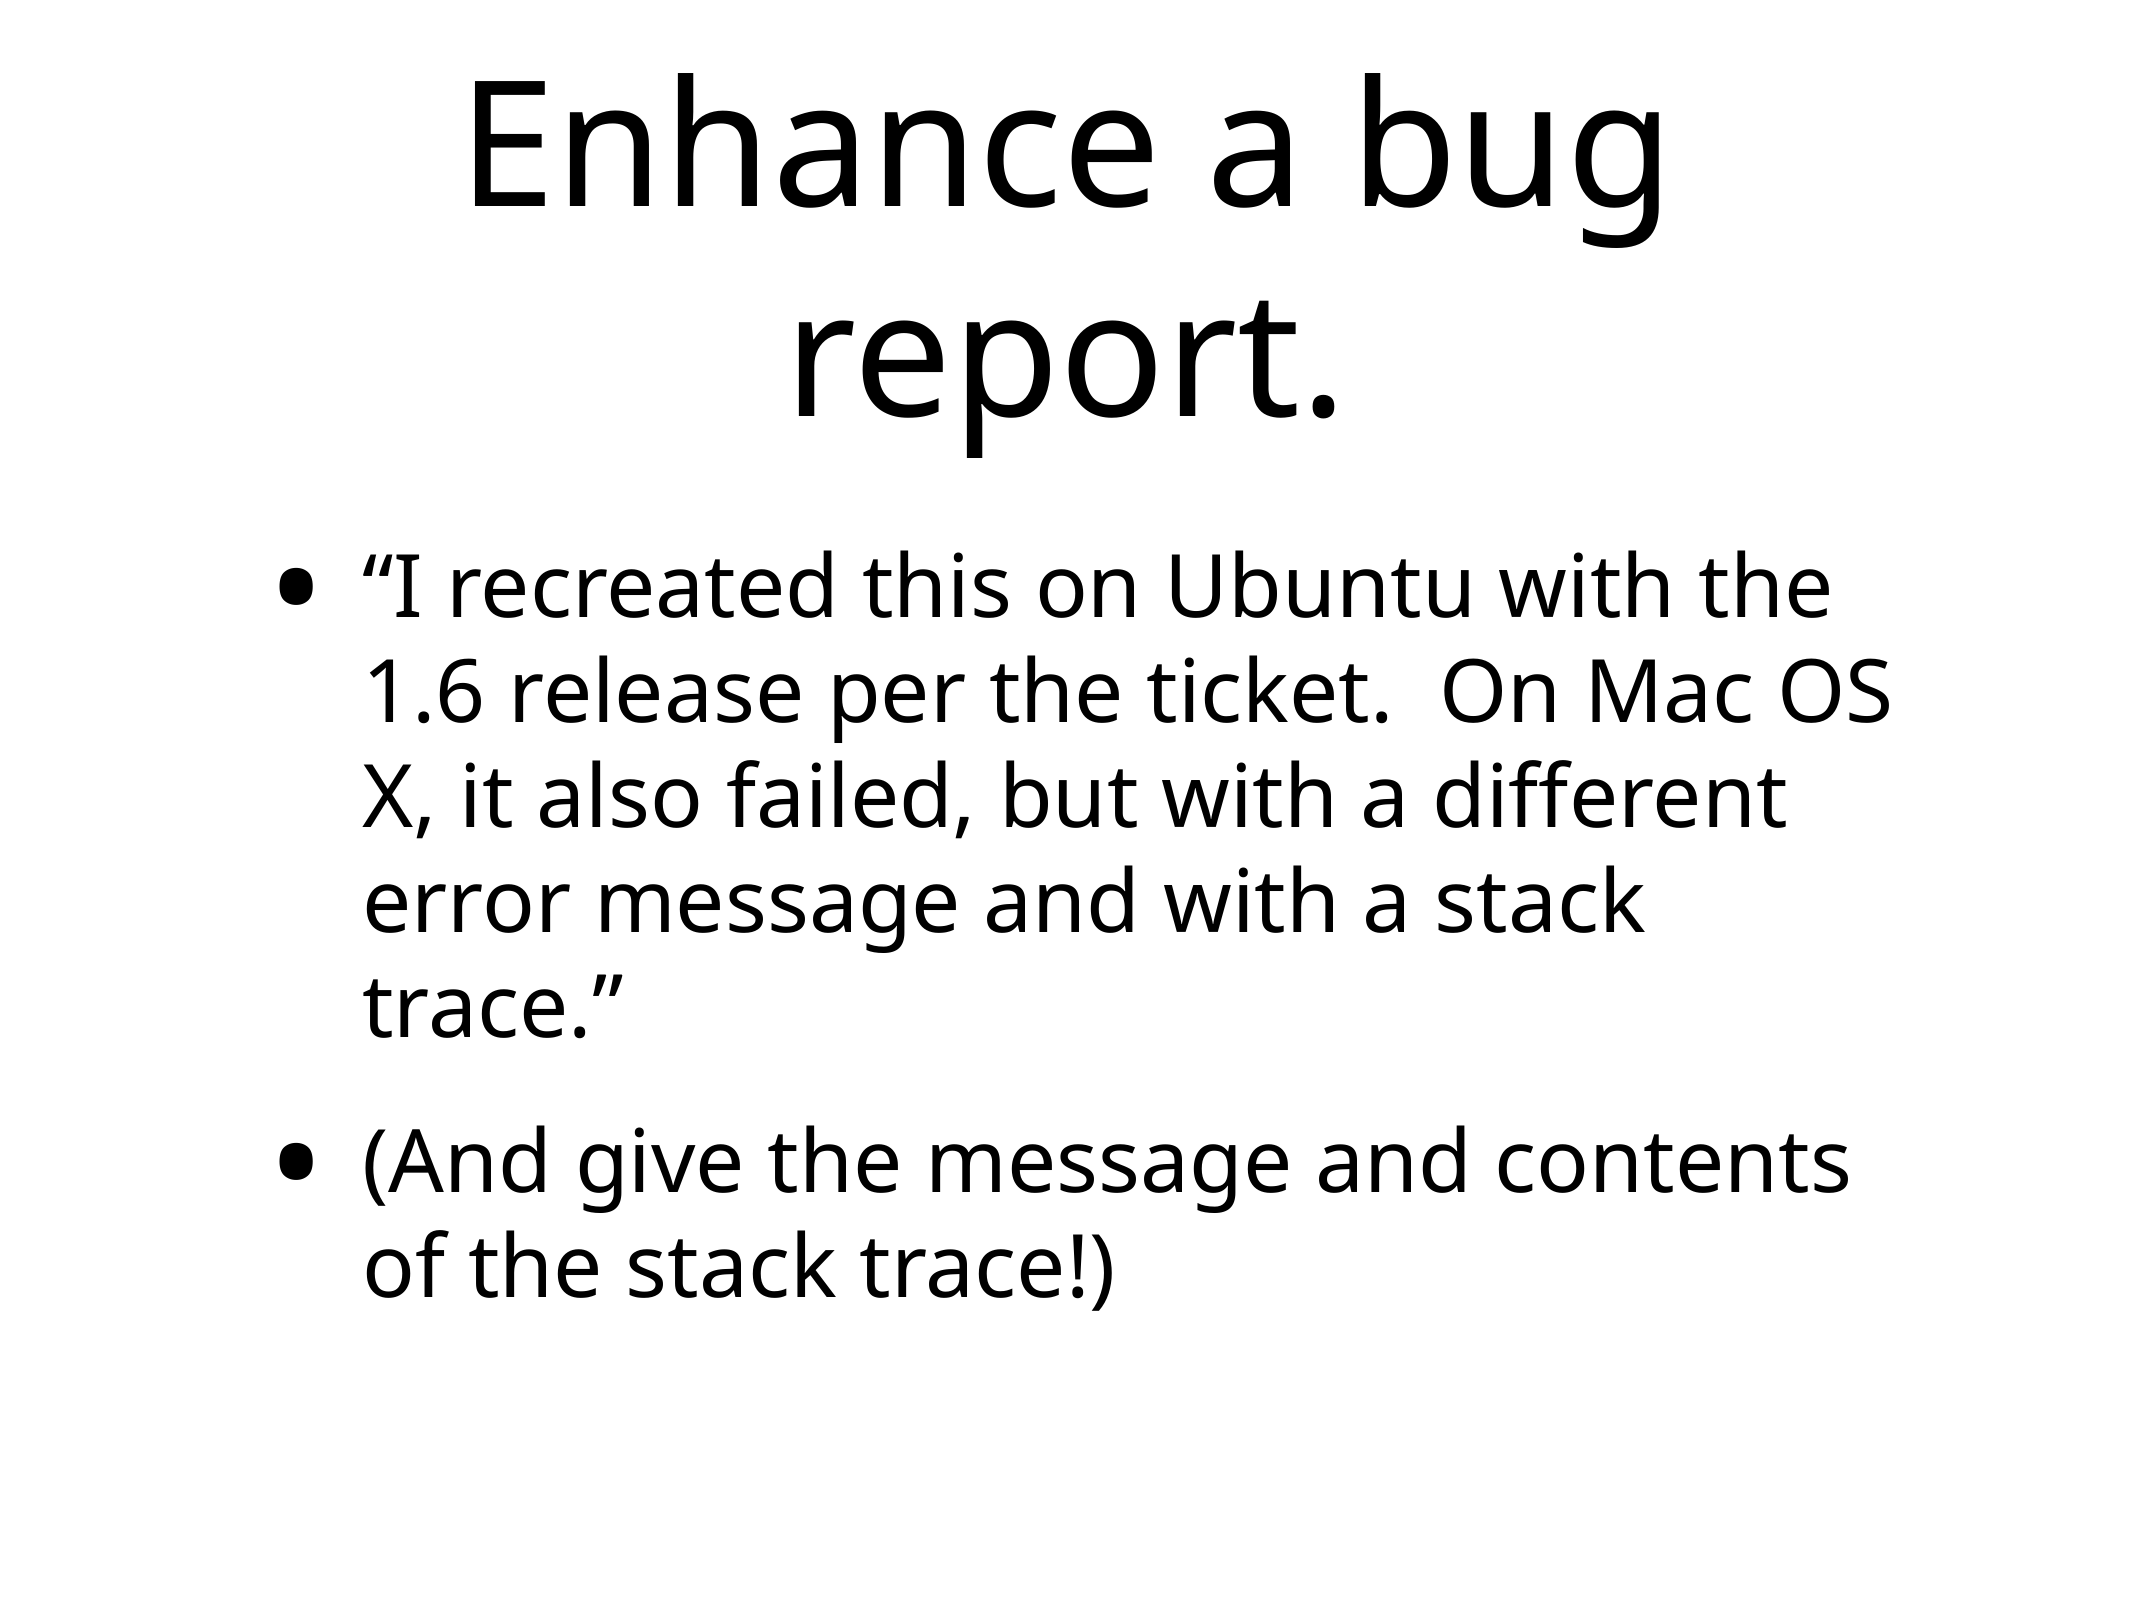

# Enhance a bug report.
“I recreated this on Ubuntu with the 1.6 release per the ticket. On Mac OS X, it also failed, but with a different error message and with a stack trace.”
(And give the message and contents of the stack trace!)